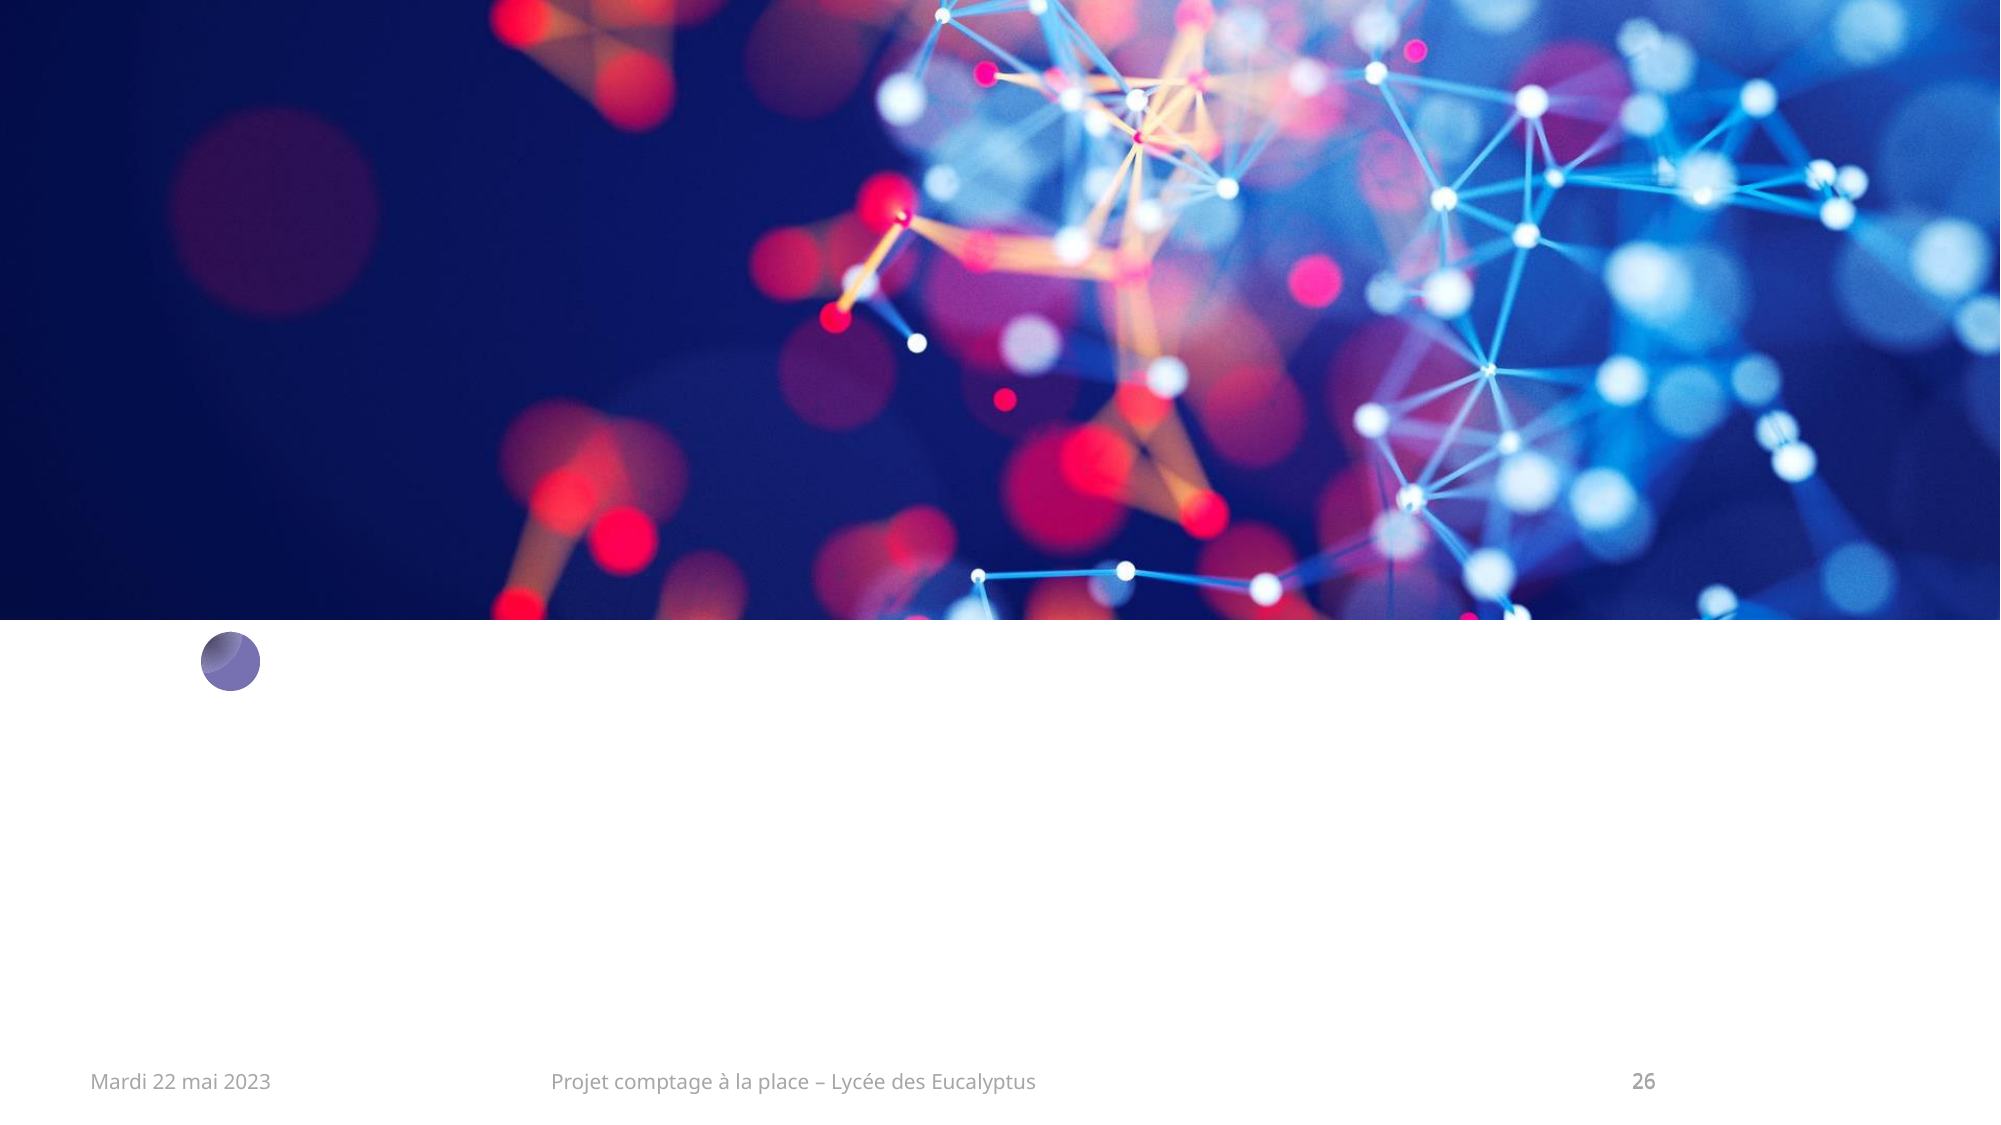

# 2ème Partie : Démonstratif
Mardi 22 mai 2023
Projet comptage à la place – Lycée des Eucalyptus